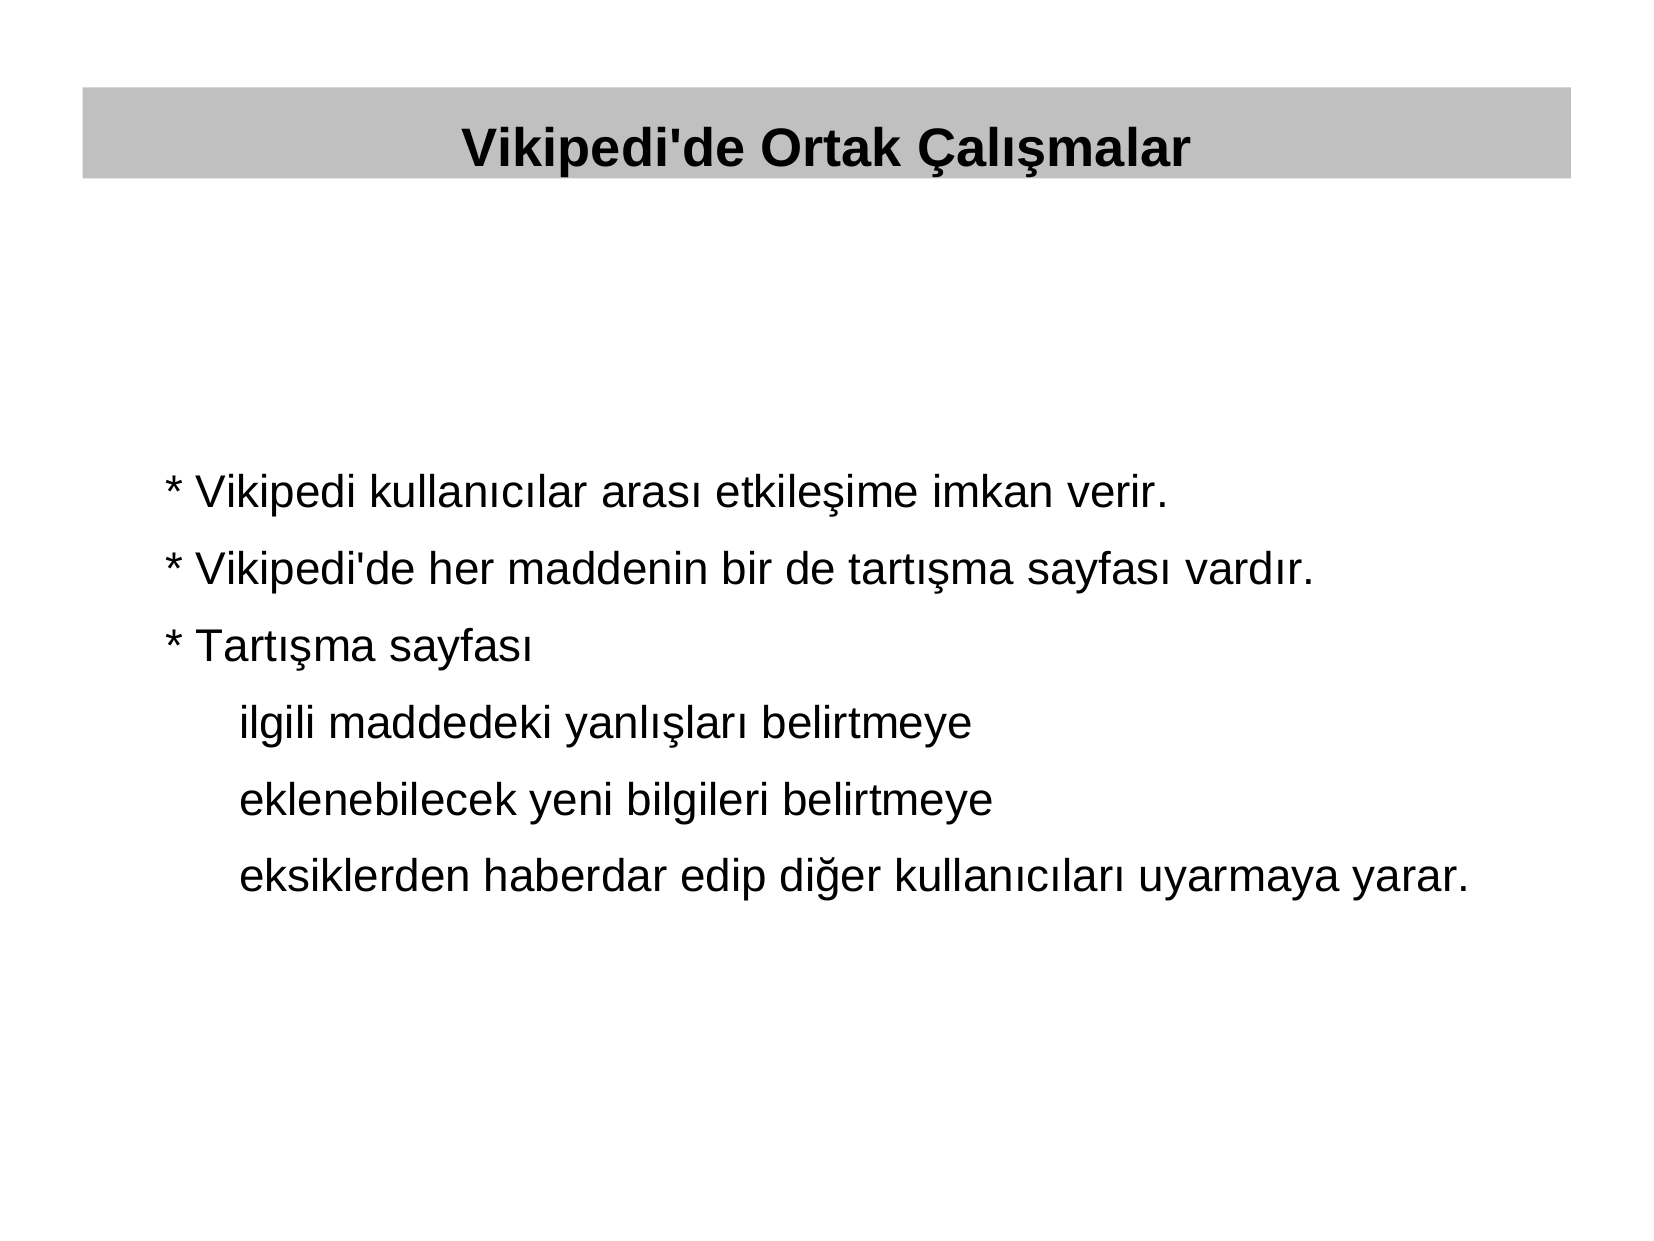

# Vikipedi'de Ortak Çalışmalar
* Vikipedi kullanıcılar arası etkileşime imkan verir.
* Vikipedi'de her maddenin bir de tartışma sayfası vardır.
* Tartışma sayfası
	ilgili maddedeki yanlışları belirtmeye
	eklenebilecek yeni bilgileri belirtmeye
	eksiklerden haberdar edip diğer kullanıcıları uyarmaya yarar.